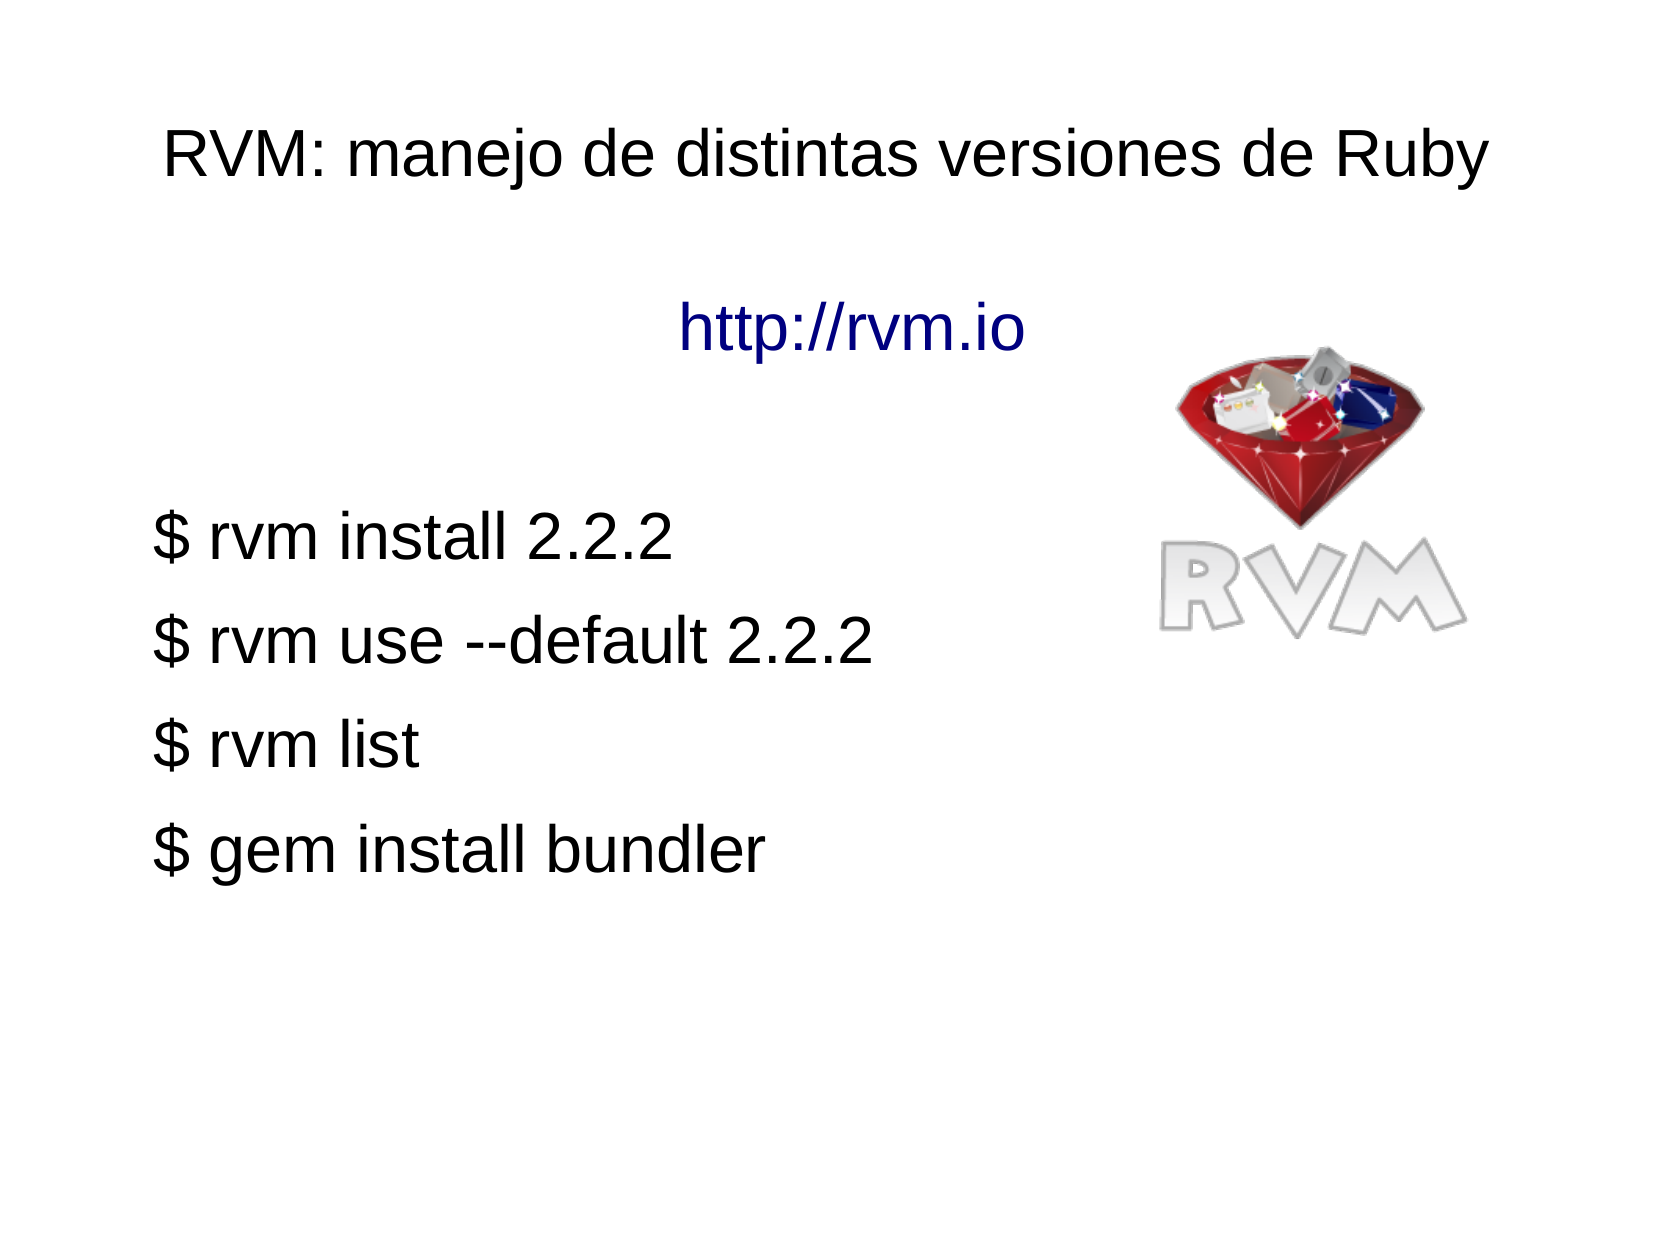

# RVM: manejo de distintas versiones de Ruby
http://rvm.io
$ rvm install 2.2.2
$ rvm use --default 2.2.2
$ rvm list
$ gem install bundler